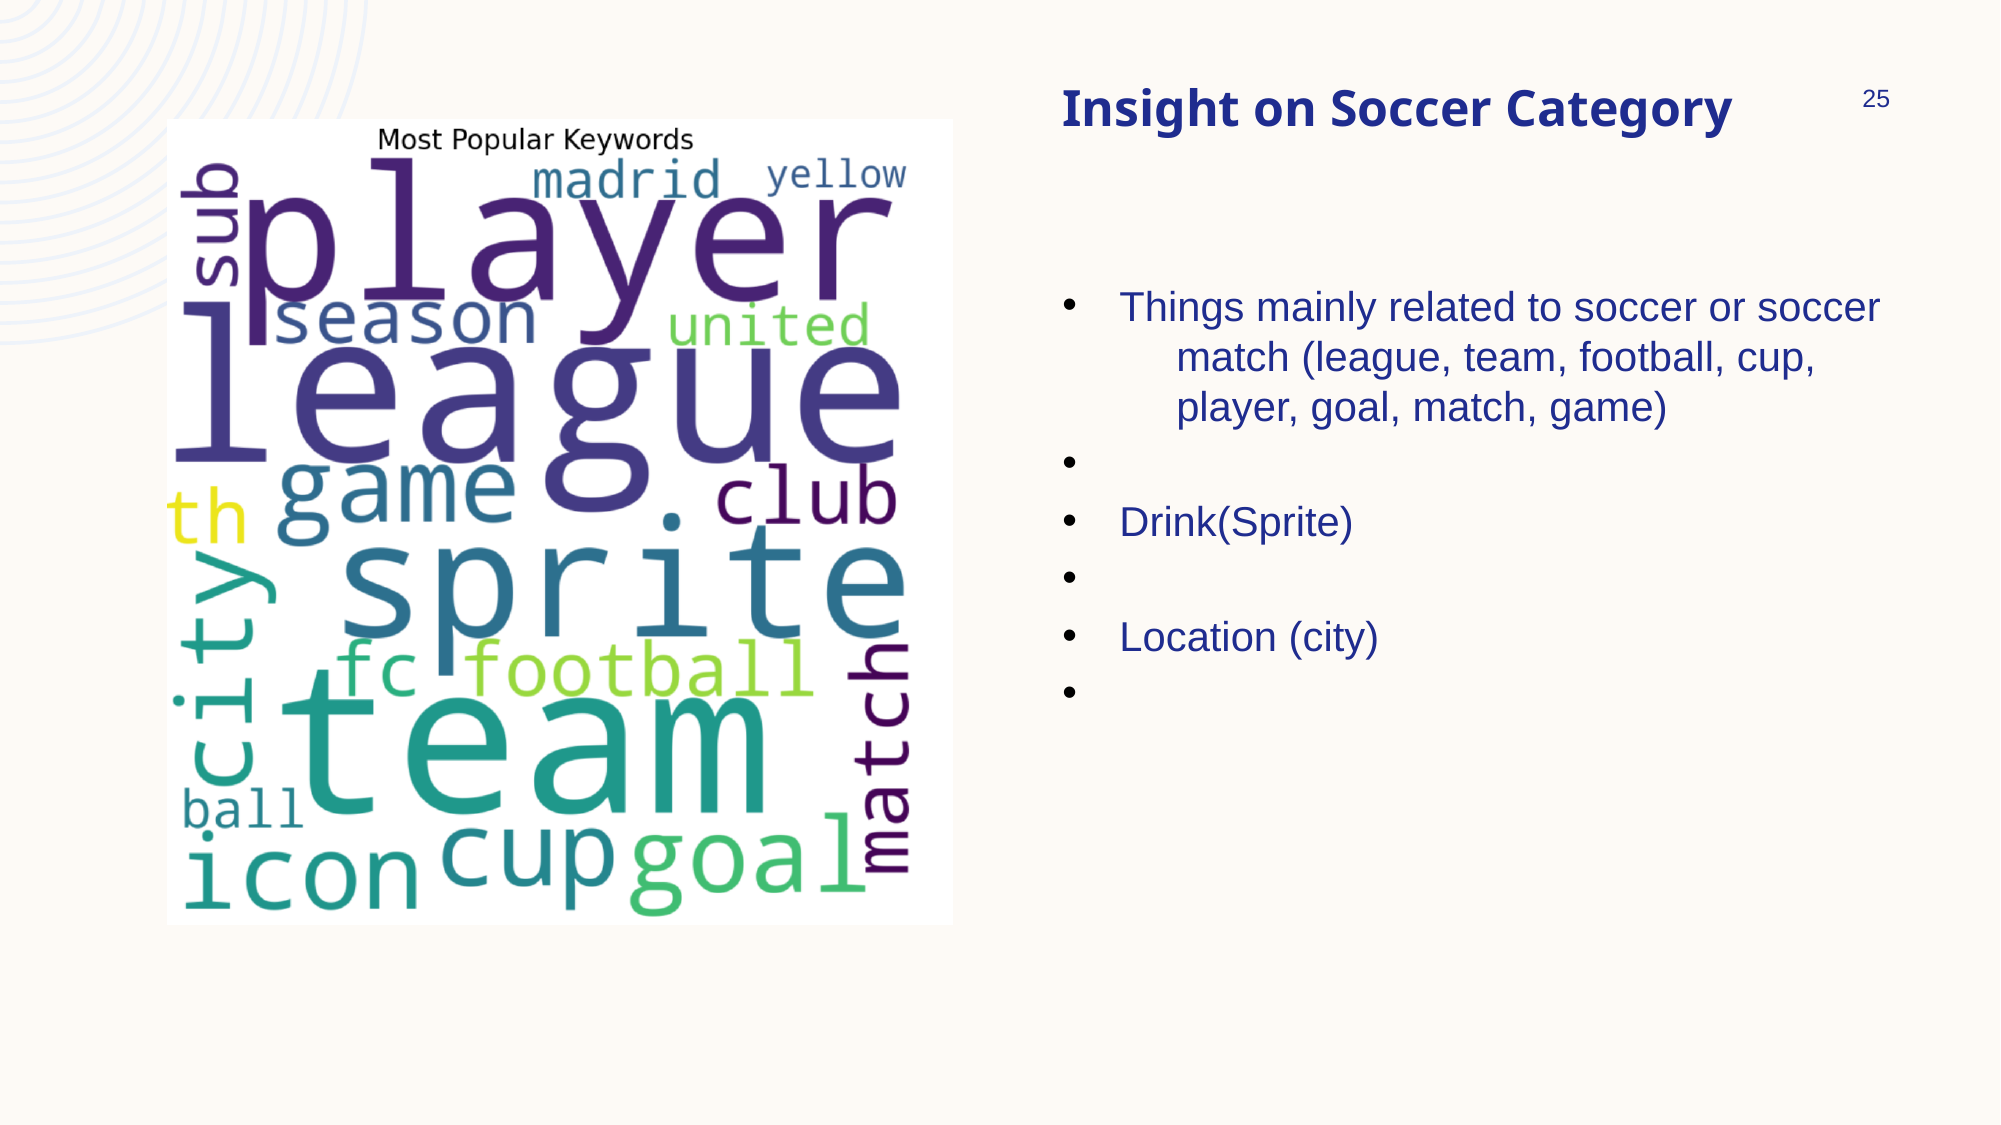

# Insight on Soccer Category
Things mainly related to soccer or soccer match (league, team, football, cup, player, goal, match, game)
Drink(Sprite)
Location (city)